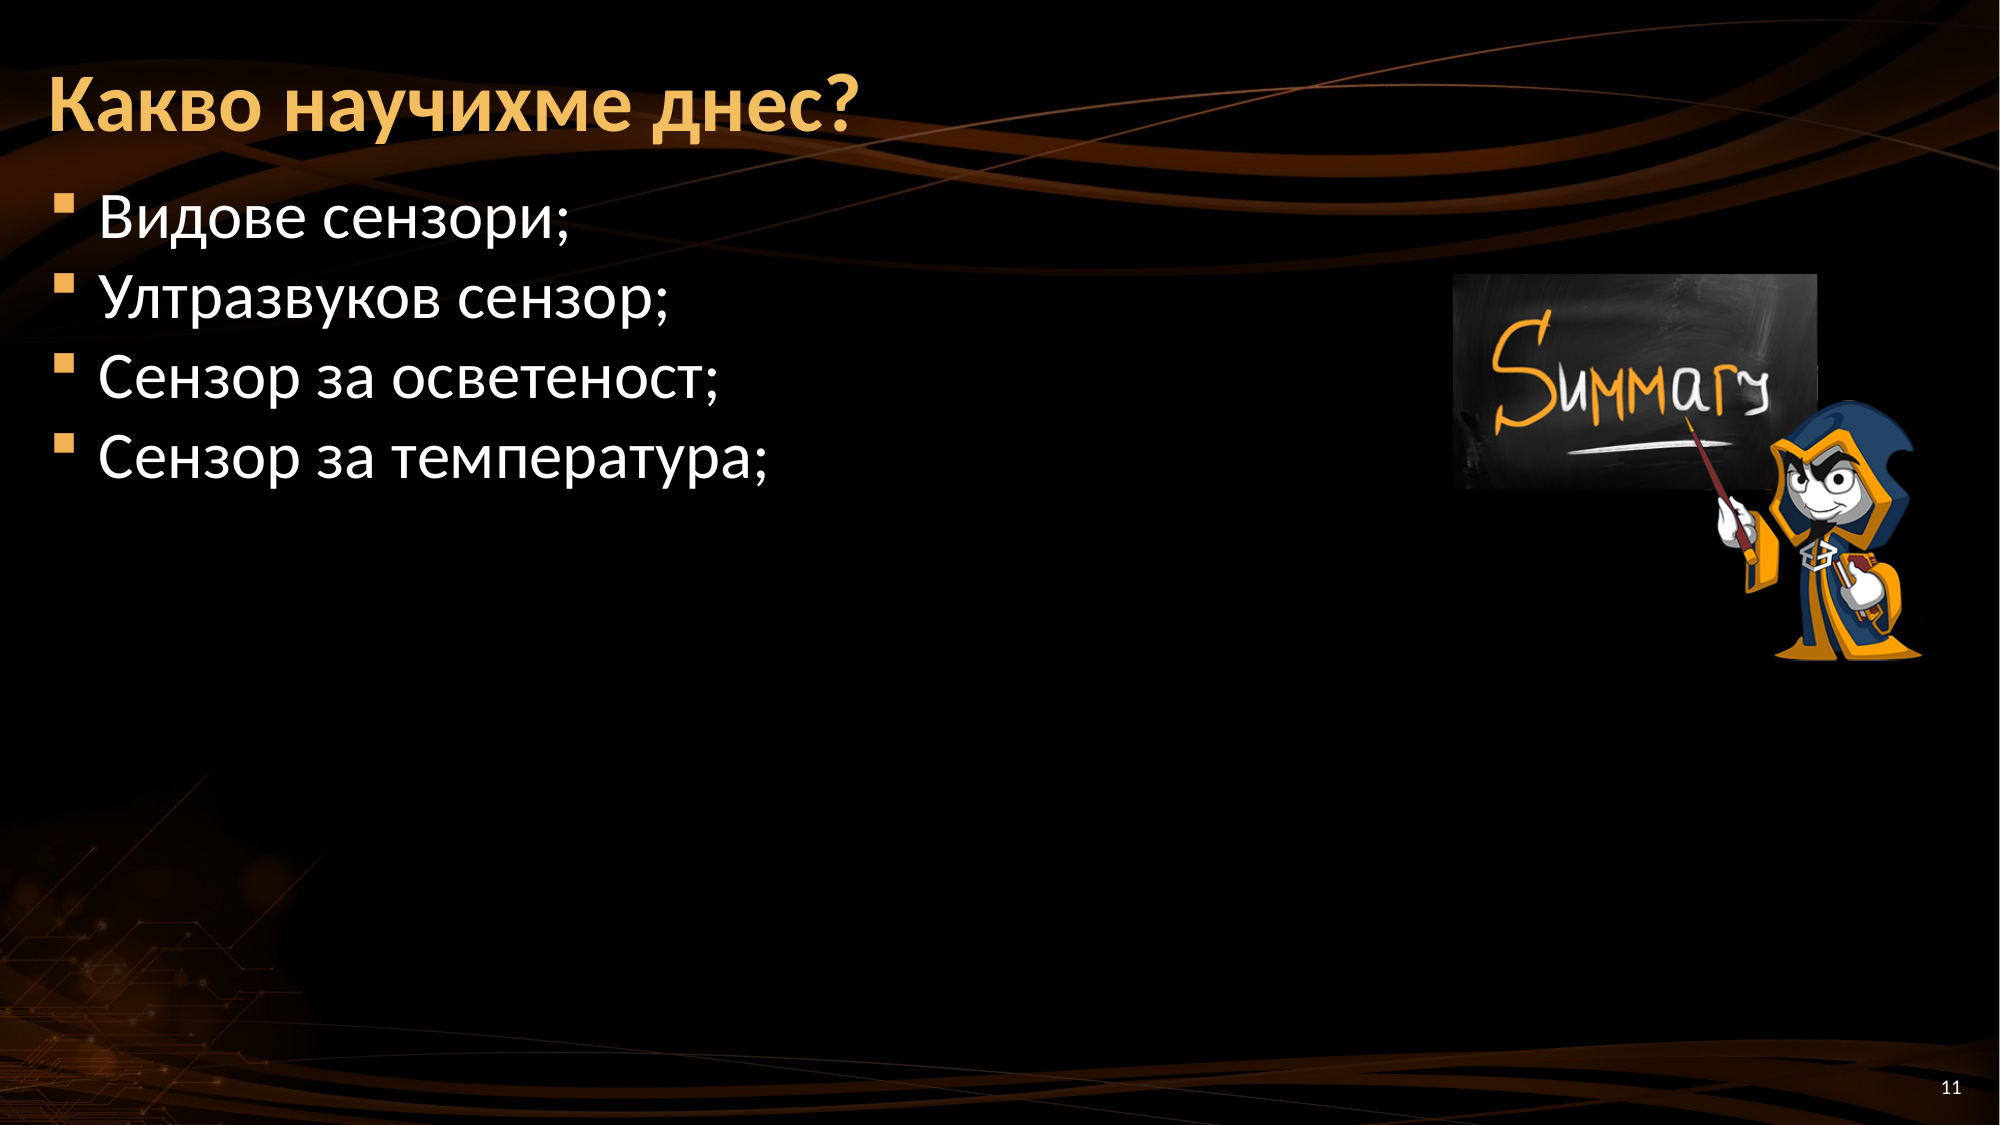

Какво научихме днес?
Видове сензори;
Ултразвуков сензор;
Сензор за осветеност;
Сензор за температура;